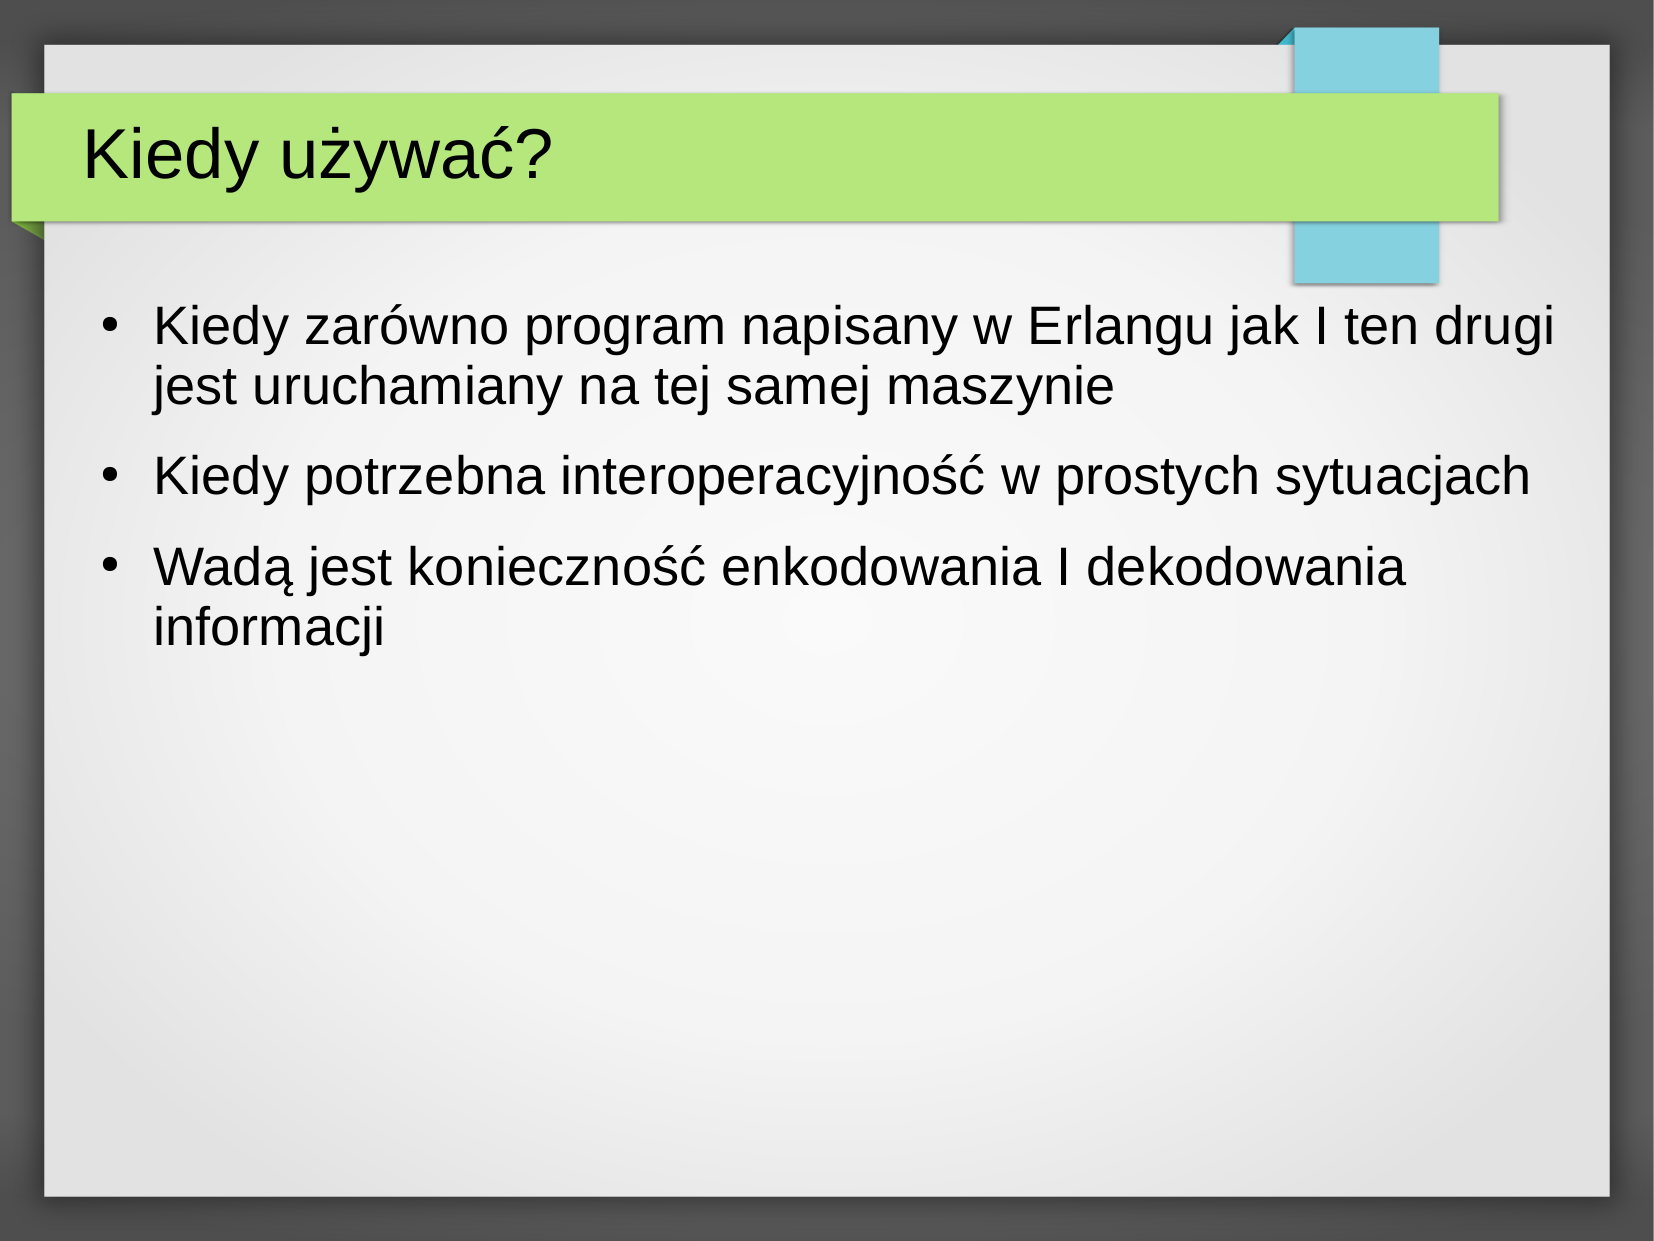

# Kiedy używać?
Kiedy zarówno program napisany w Erlangu jak I ten drugi jest uruchamiany na tej samej maszynie
Kiedy potrzebna interoperacyjność w prostych sytuacjach
Wadą jest konieczność enkodowania I dekodowania informacji